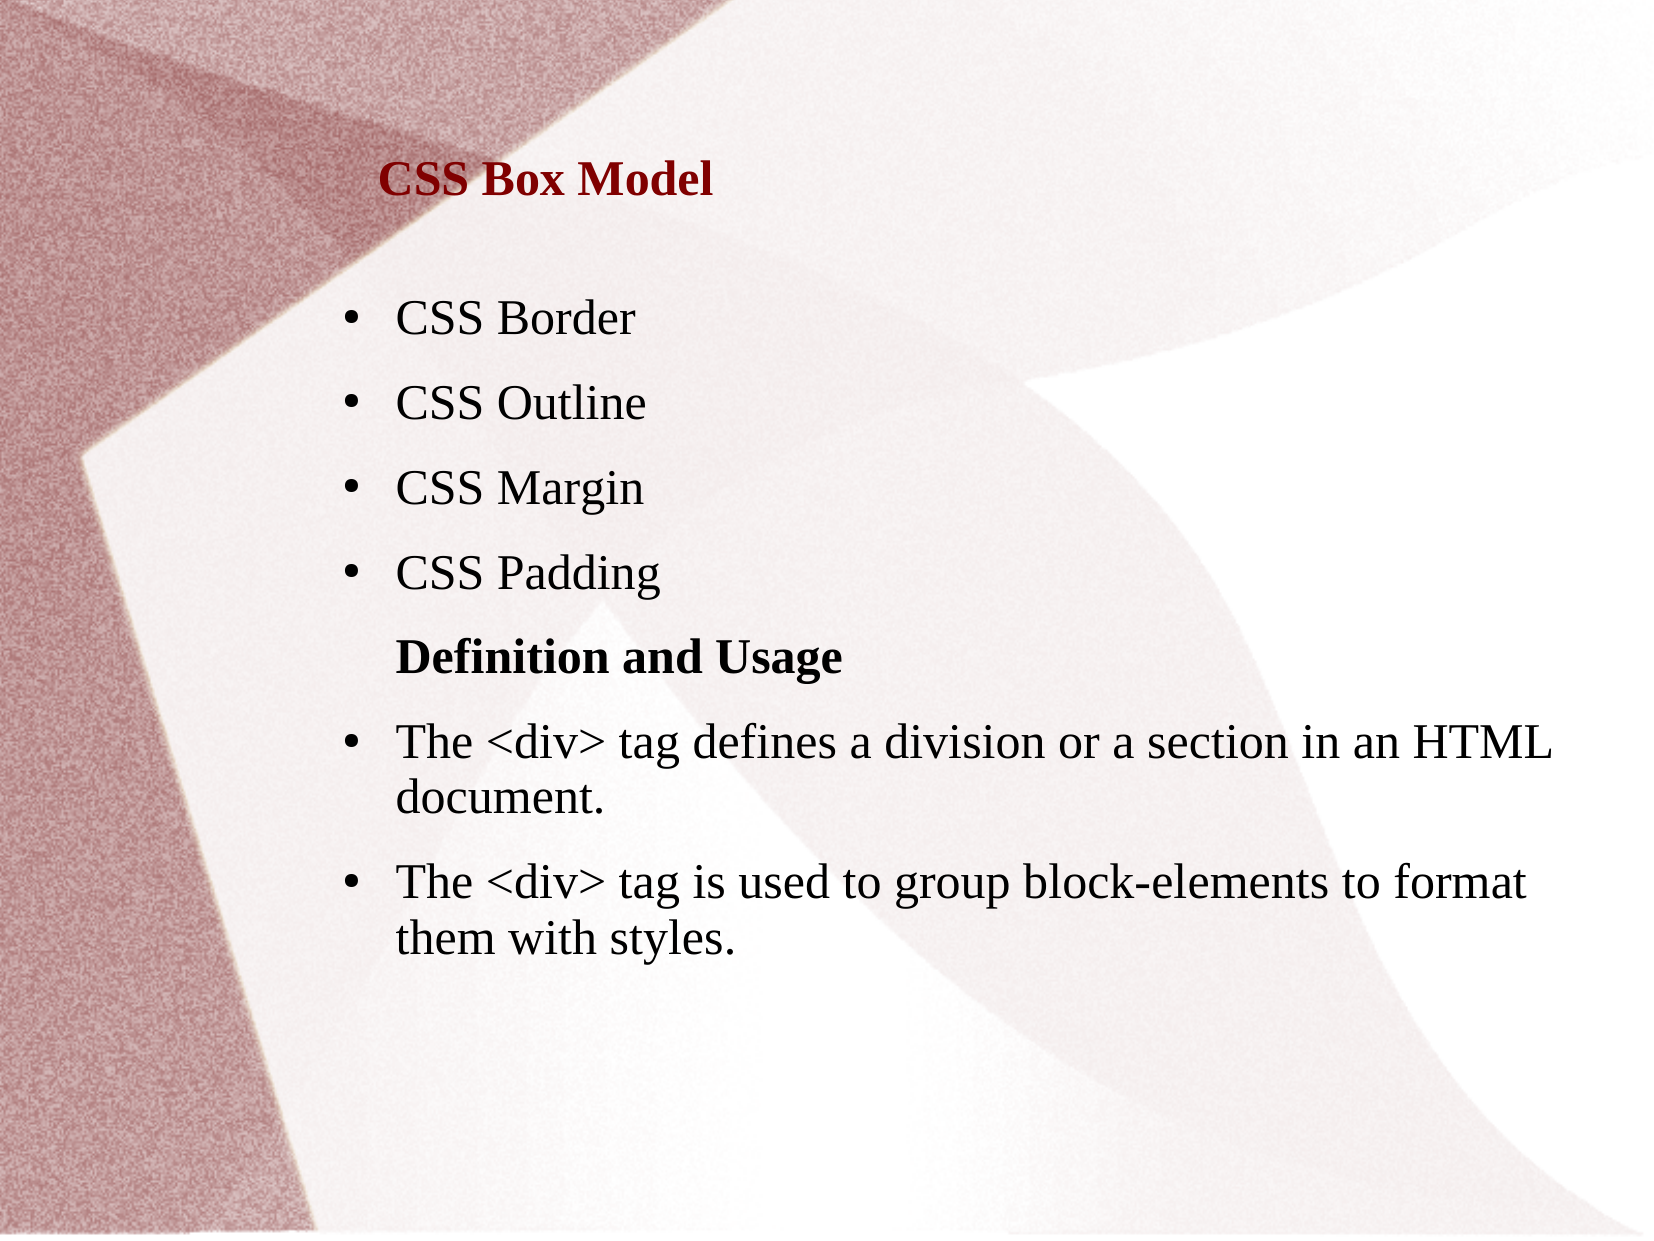

# CSS Box Model
CSS Border
CSS Outline
CSS Margin
CSS Padding
Definition and Usage
The <div> tag defines a division or a section in an HTML document.
The <div> tag is used to group block-elements to format them with styles.